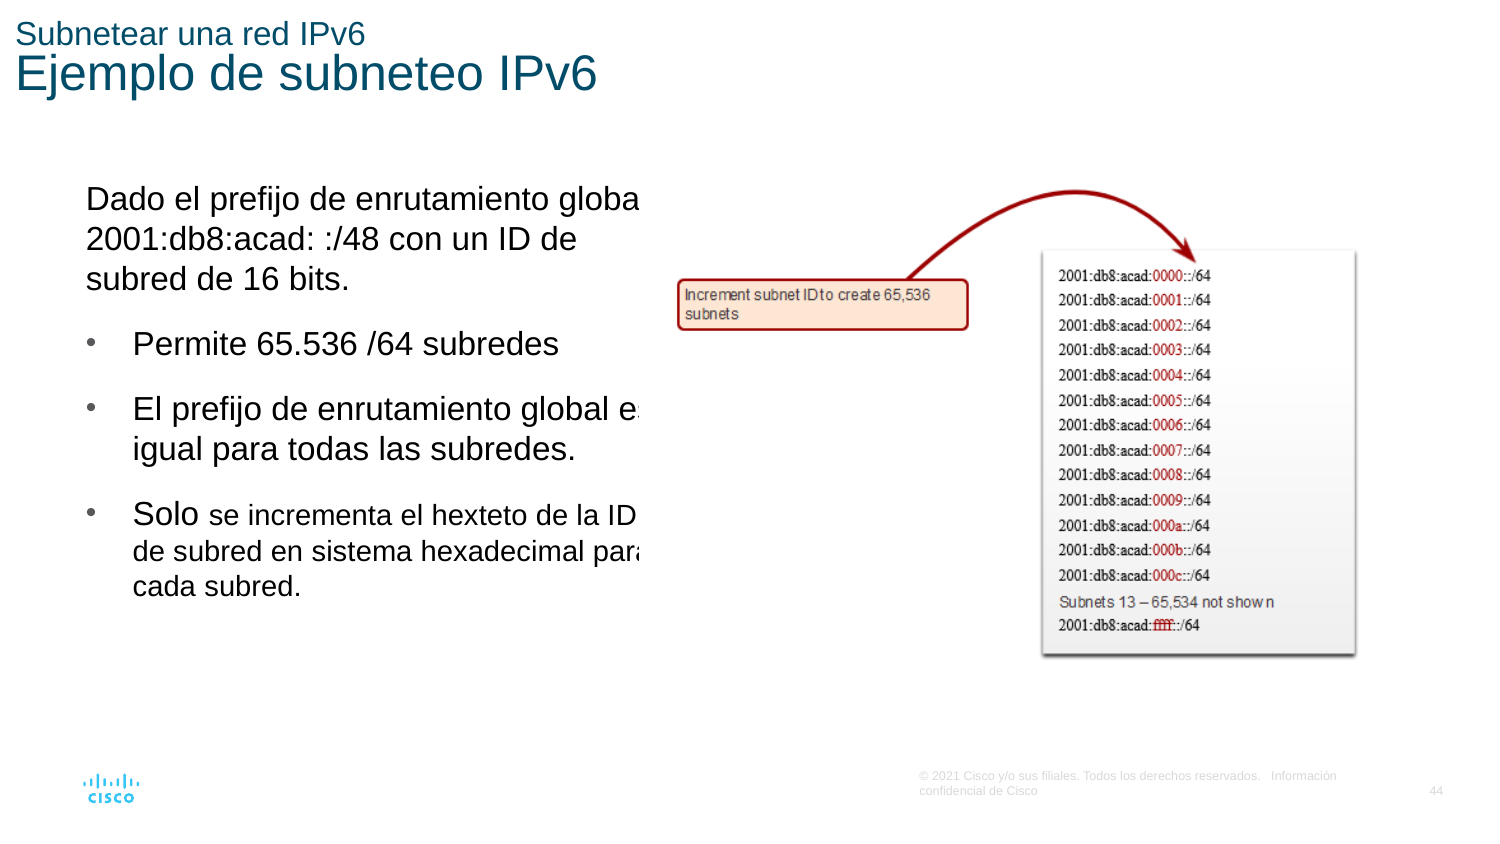

# Subnetear una red IPv6 Ejemplo de subneteo IPv6
Dado el prefijo de enrutamiento global 2001:db8:acad: :/48 con un ID de subred de 16 bits.
Permite 65.536 /64 subredes
El prefijo de enrutamiento global es igual para todas las subredes.
Solo se incrementa el hexteto de la ID de subred en sistema hexadecimal para cada subred.